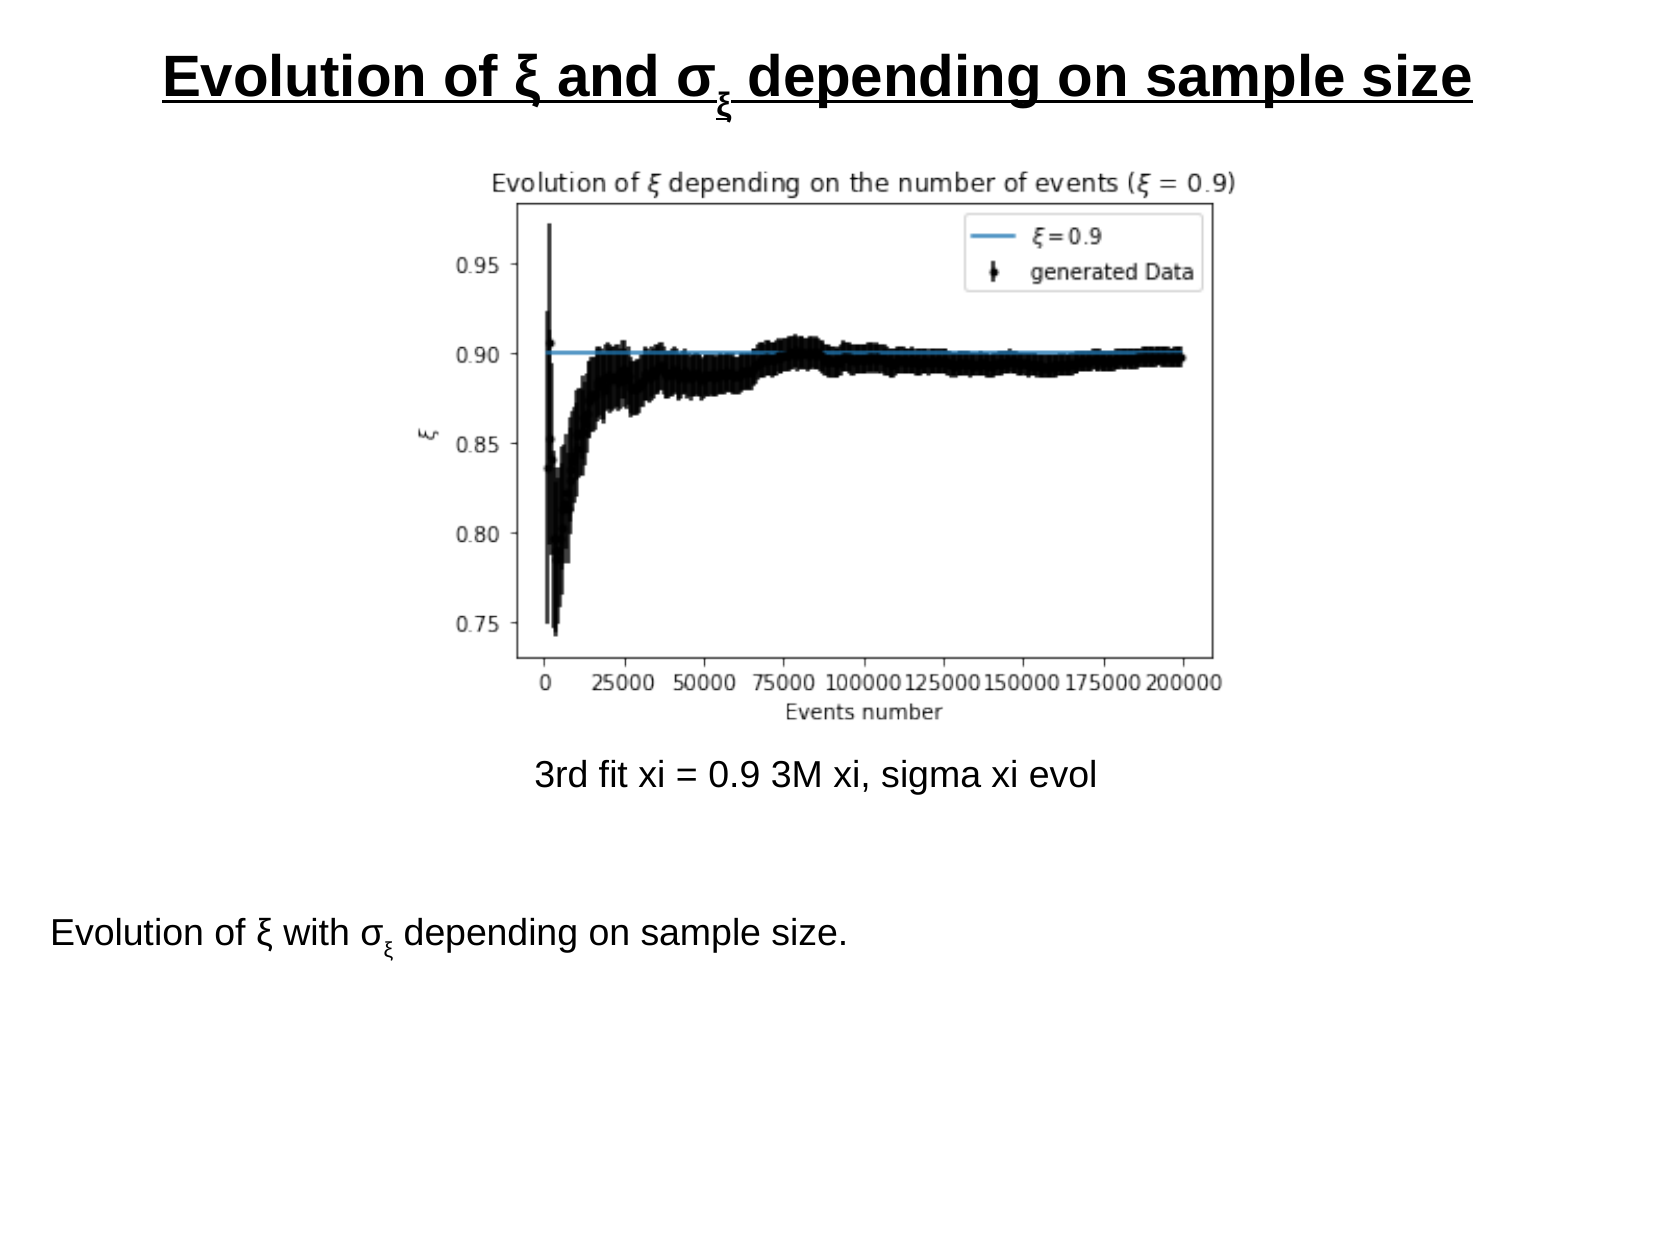

Evolution of ξ and σξ depending on sample size
3rd fit xi = 0.9 3M xi, sigma xi evol
Evolution of ξ with σξ depending on sample size.